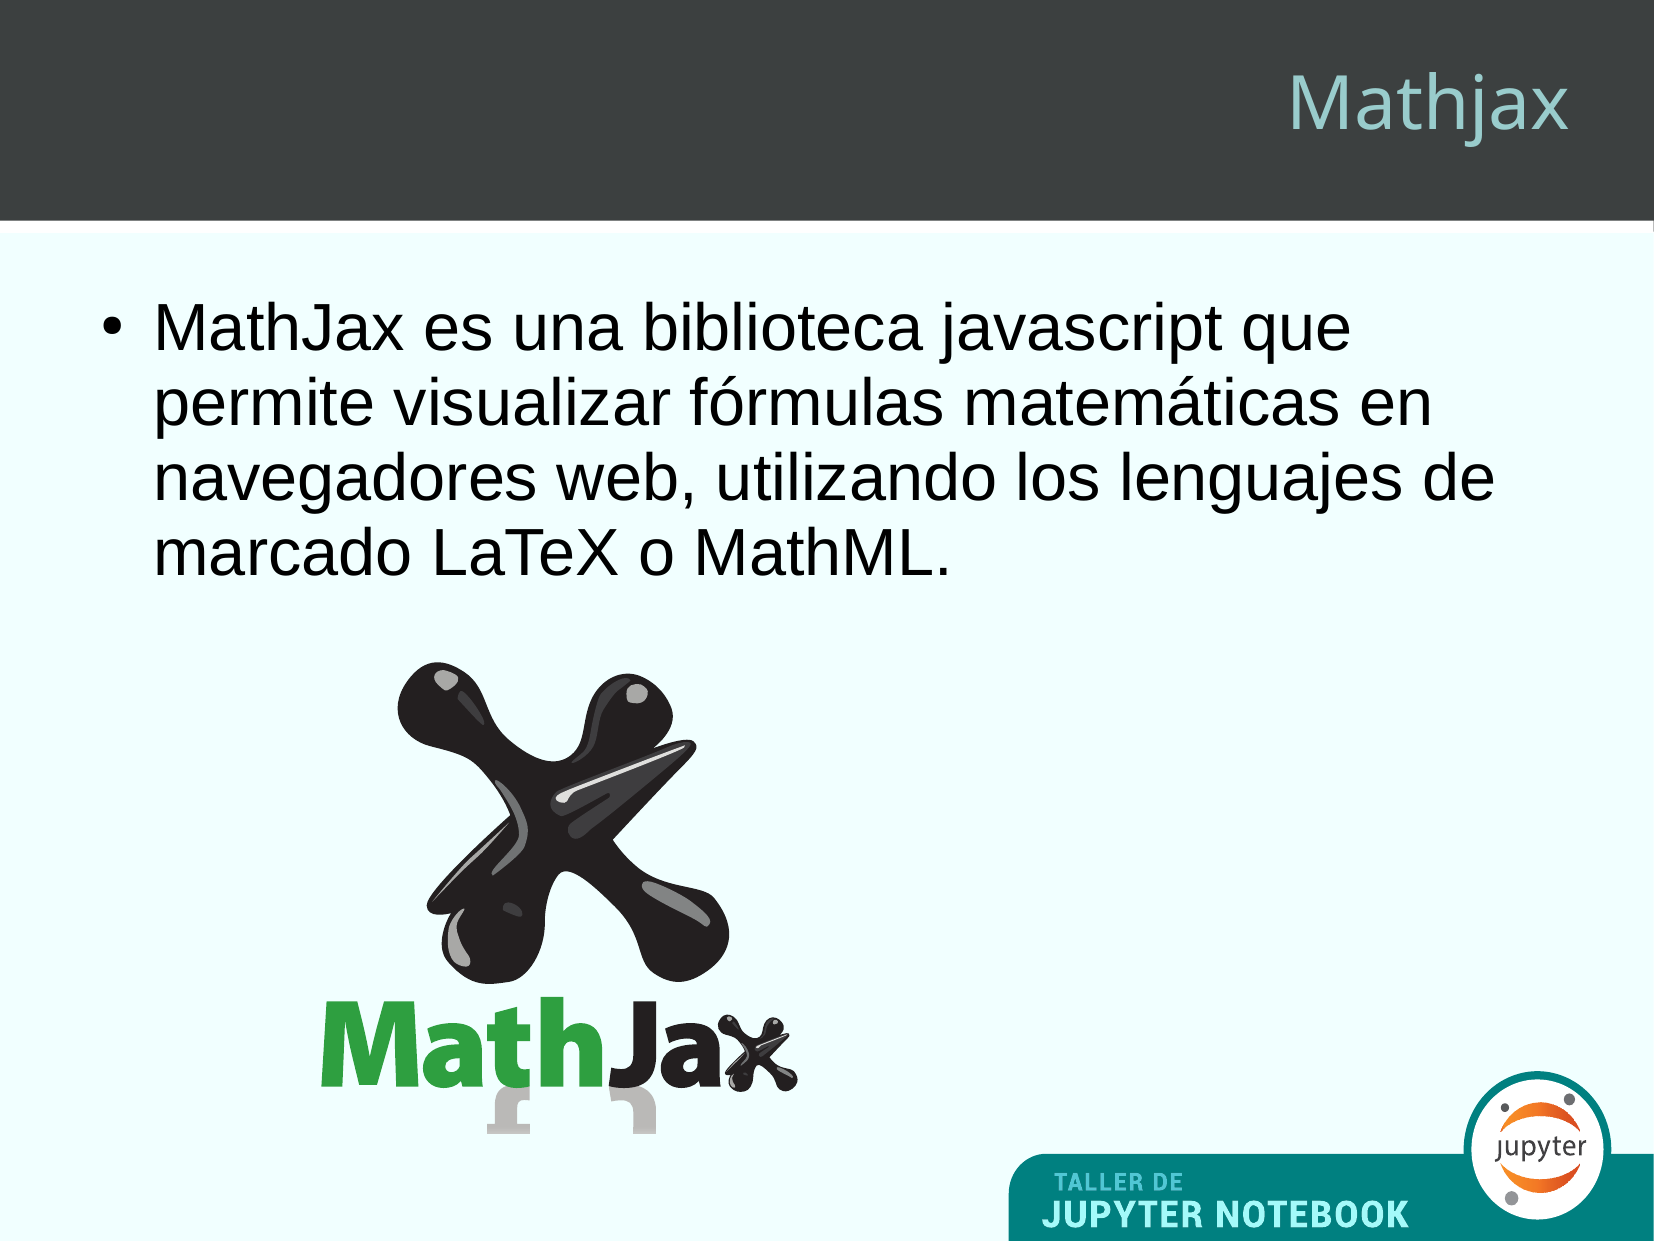

# Mathjax
MathJax es una biblioteca javascript que permite visualizar fórmulas matemáticas en navegadores web, utilizando los lenguajes de marcado LaTeX o MathML.